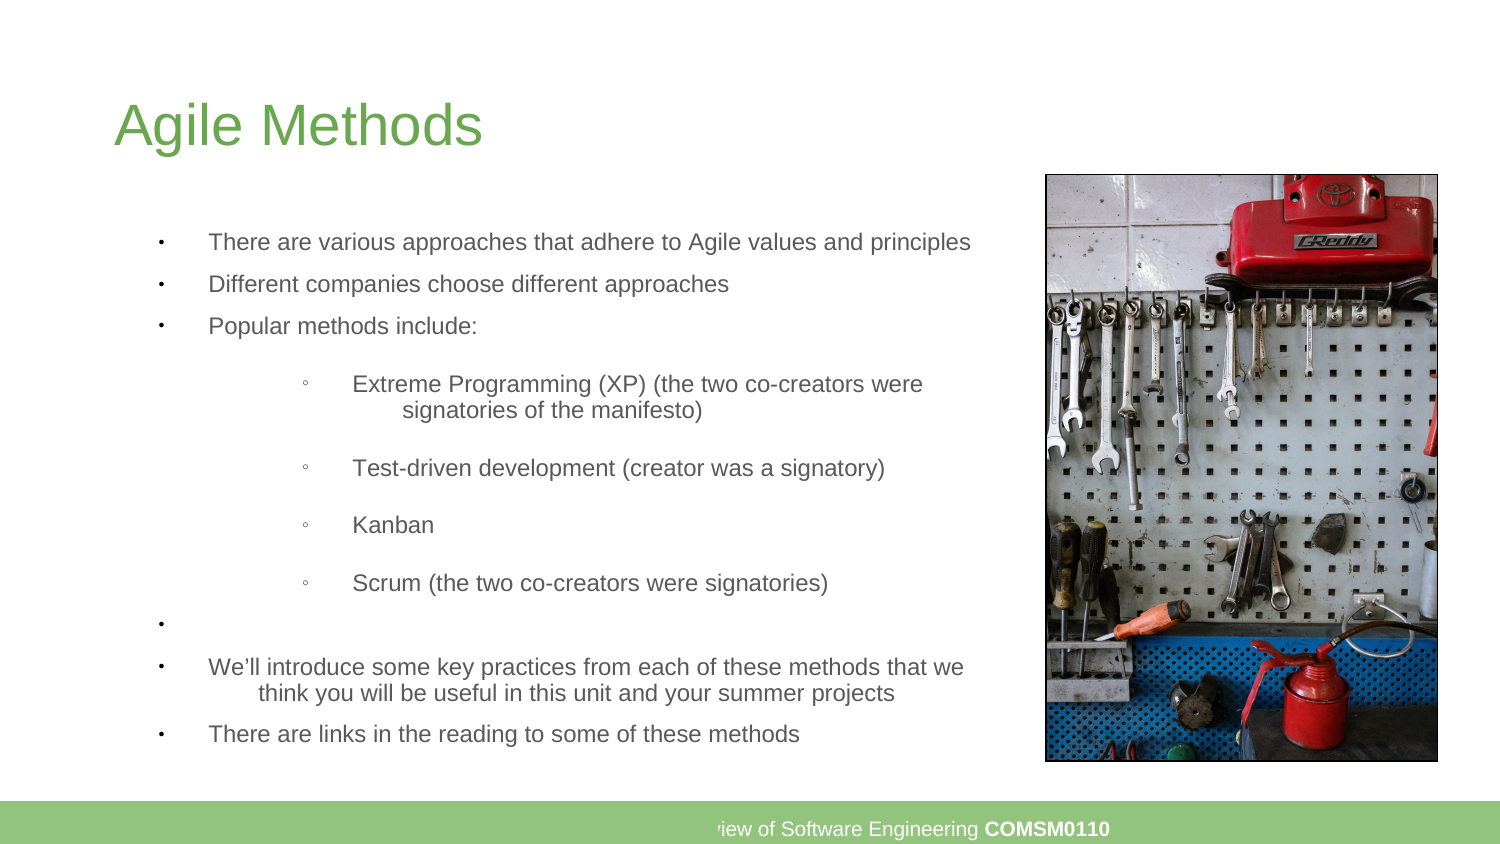

# Agile Methods
There are various approaches that adhere to Agile values and principles
Different companies choose different approaches
Popular methods include:
Extreme Programming (XP) (the two co-creators were signatories of the manifesto)
Test-driven development (creator was a signatory)
Kanban
Scrum (the two co-creators were signatories)
We’ll introduce some key practices from each of these methods that we think you will be useful in this unit and your summer projects
There are links in the reading to some of these methods